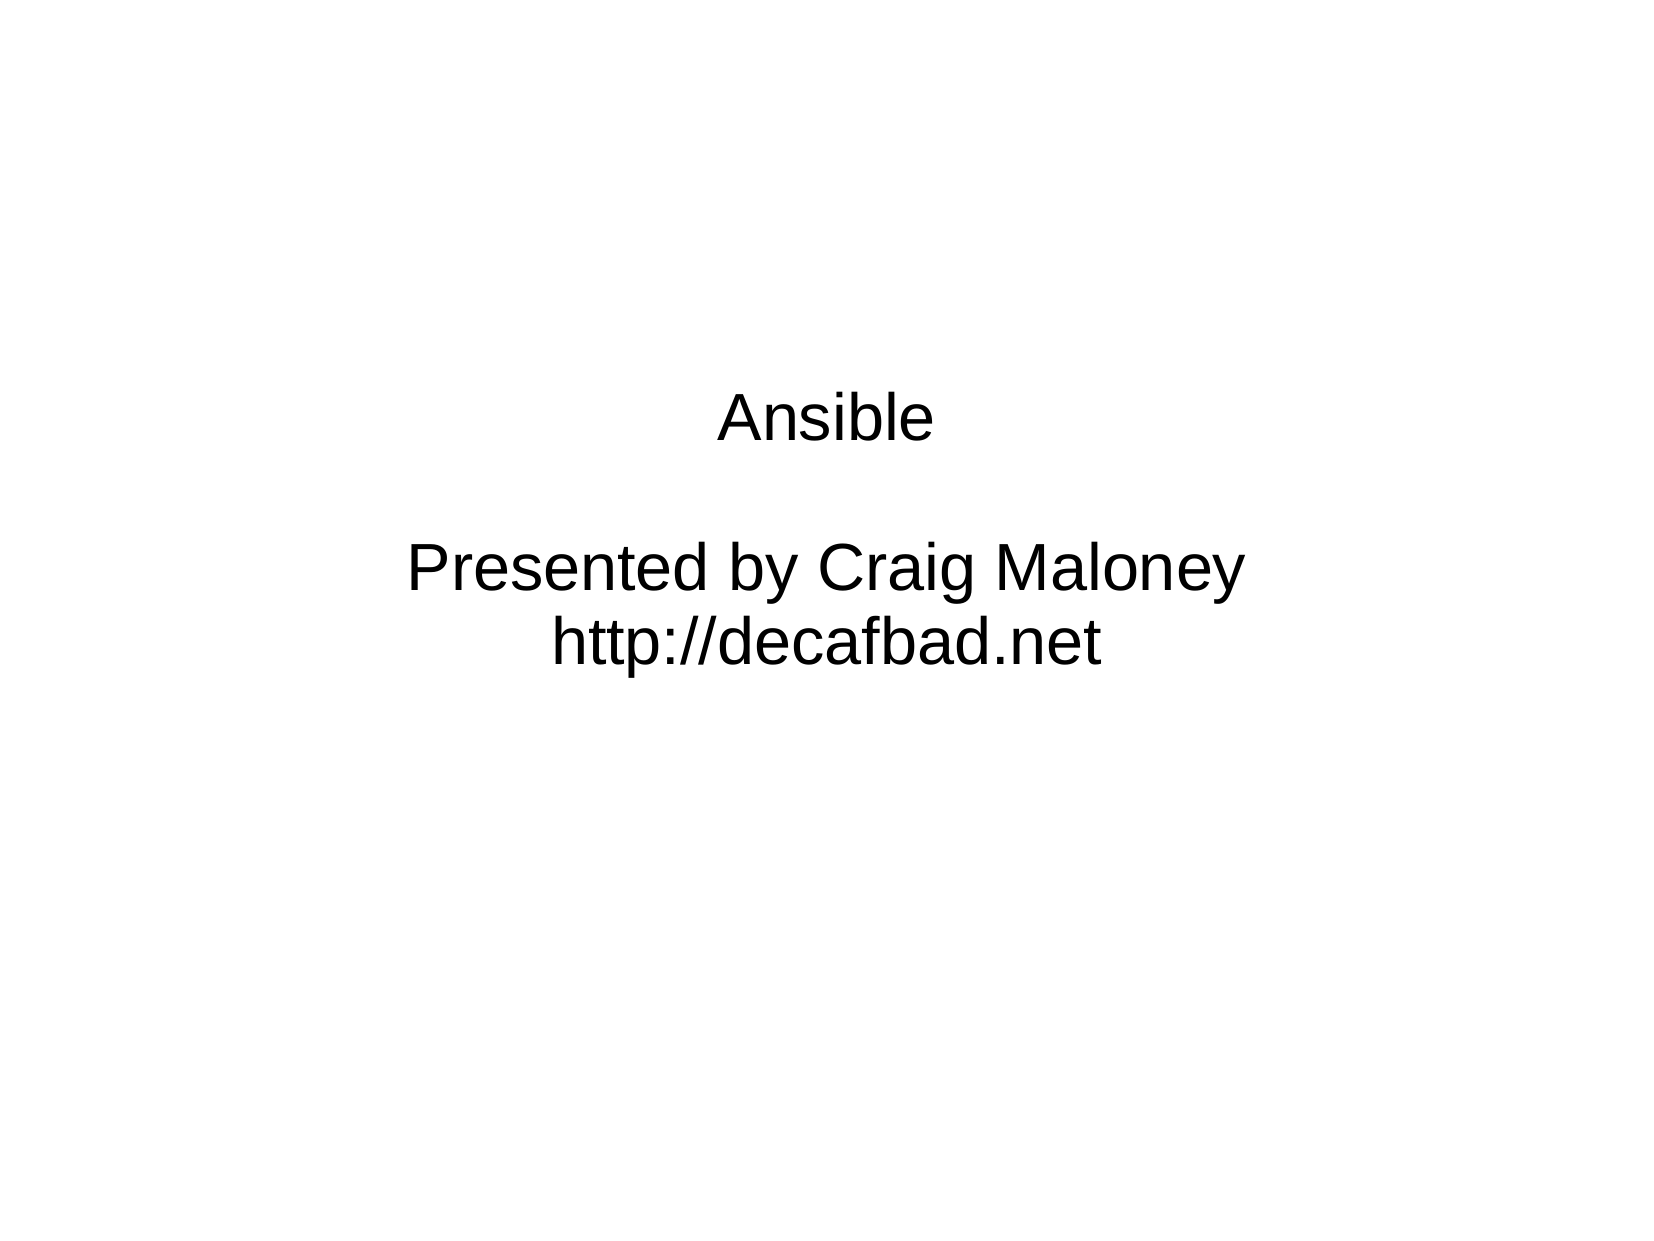

# Ansible
Presented by Craig Maloney
http://decafbad.net